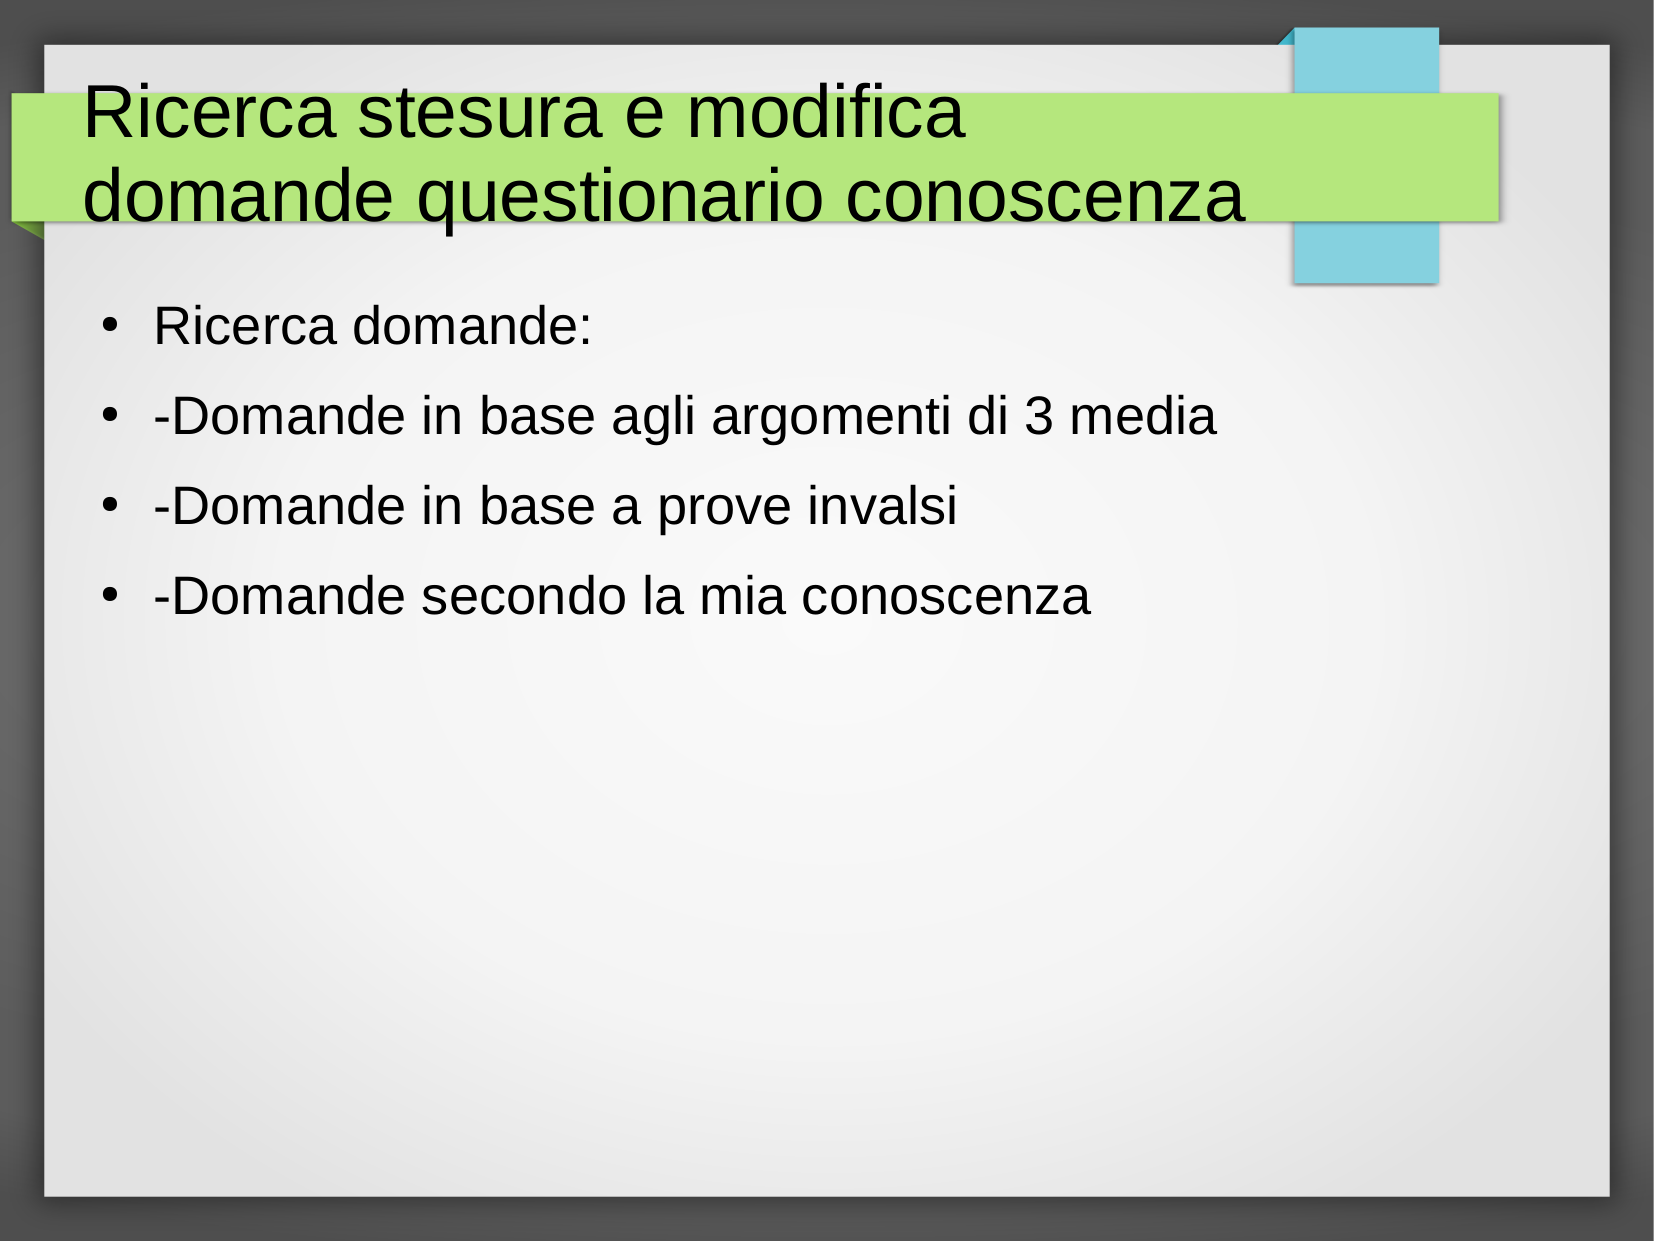

# Ricerca stesura e modifica domande questionario conoscenza
Ricerca domande:
-Domande in base agli argomenti di 3 media
-Domande in base a prove invalsi
-Domande secondo la mia conoscenza